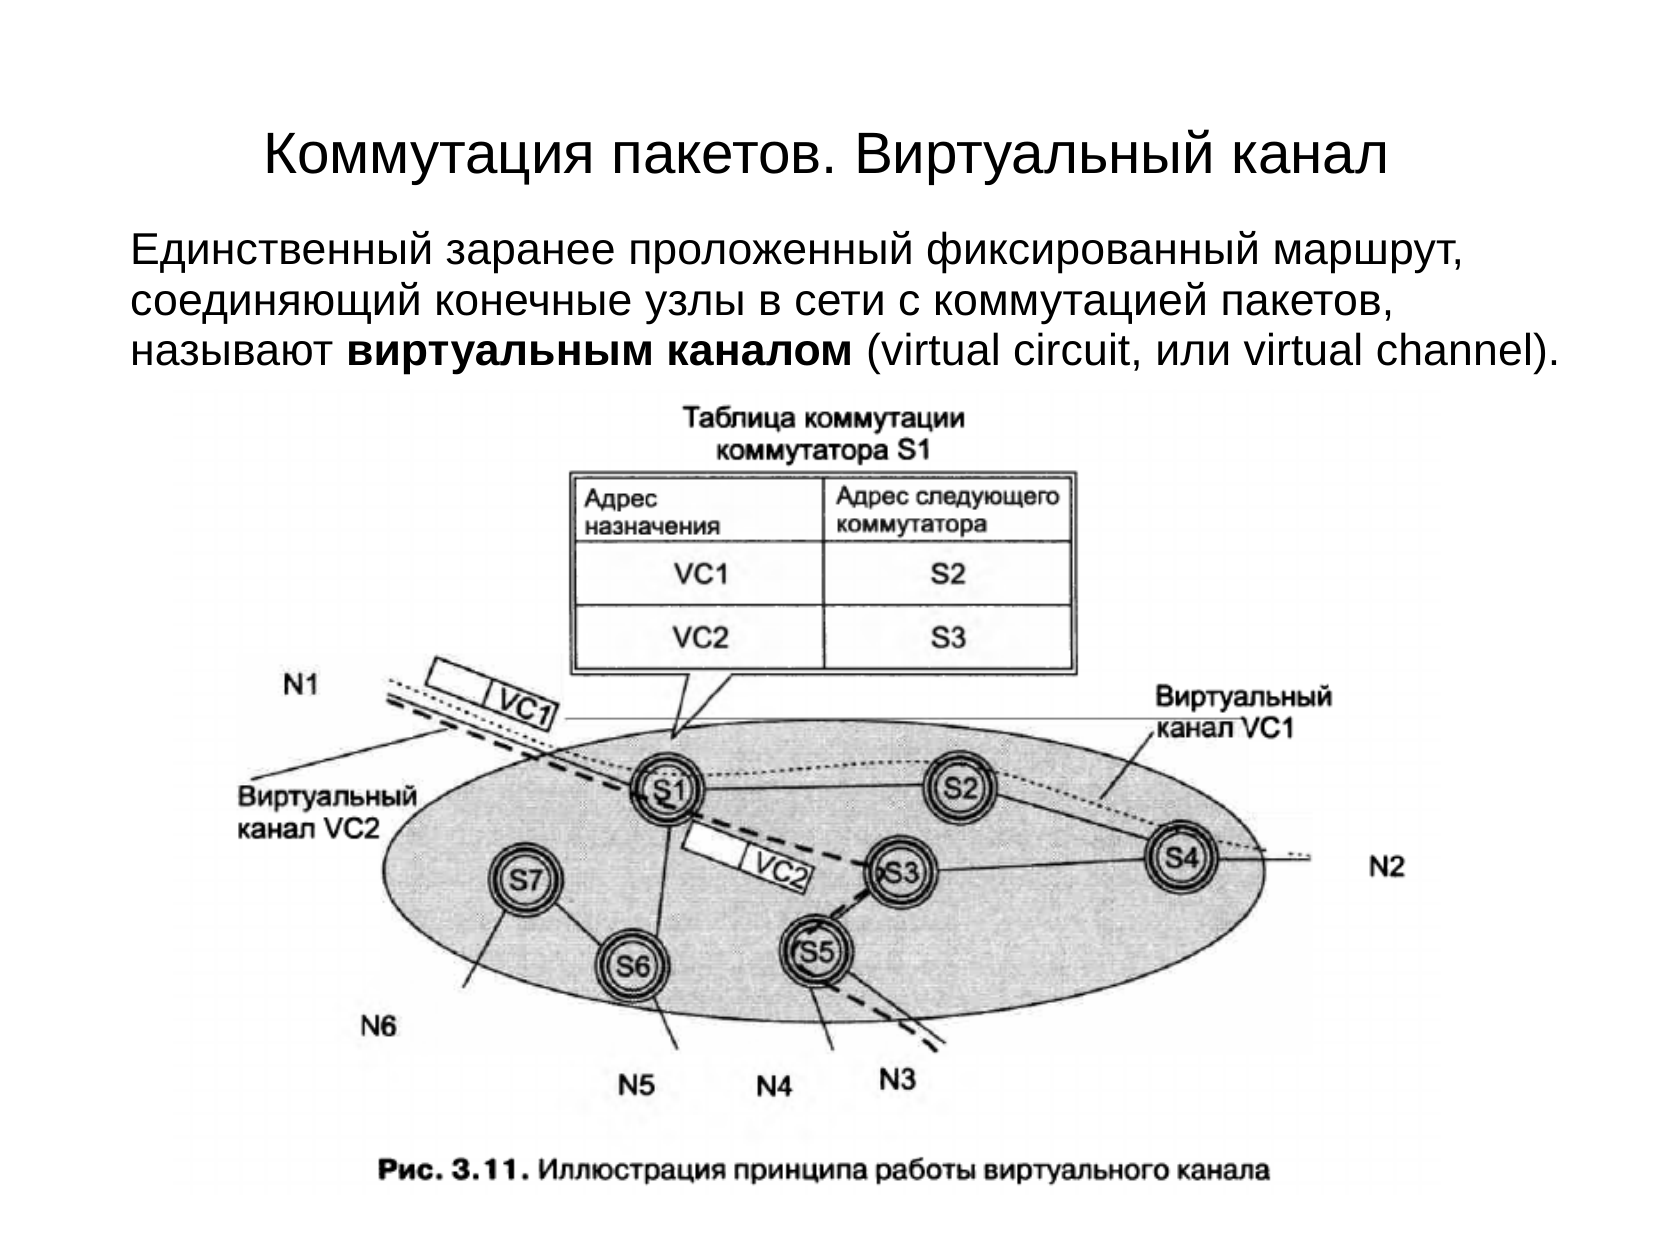

# Коммутация пакетов. Виртуальный канал
Единственный заранее проложенный фиксированный маршрут, соединяющий конечные узлы в сети с коммутацией пакетов, называют виртуальным каналом (virtual circuit, или virtual channel).